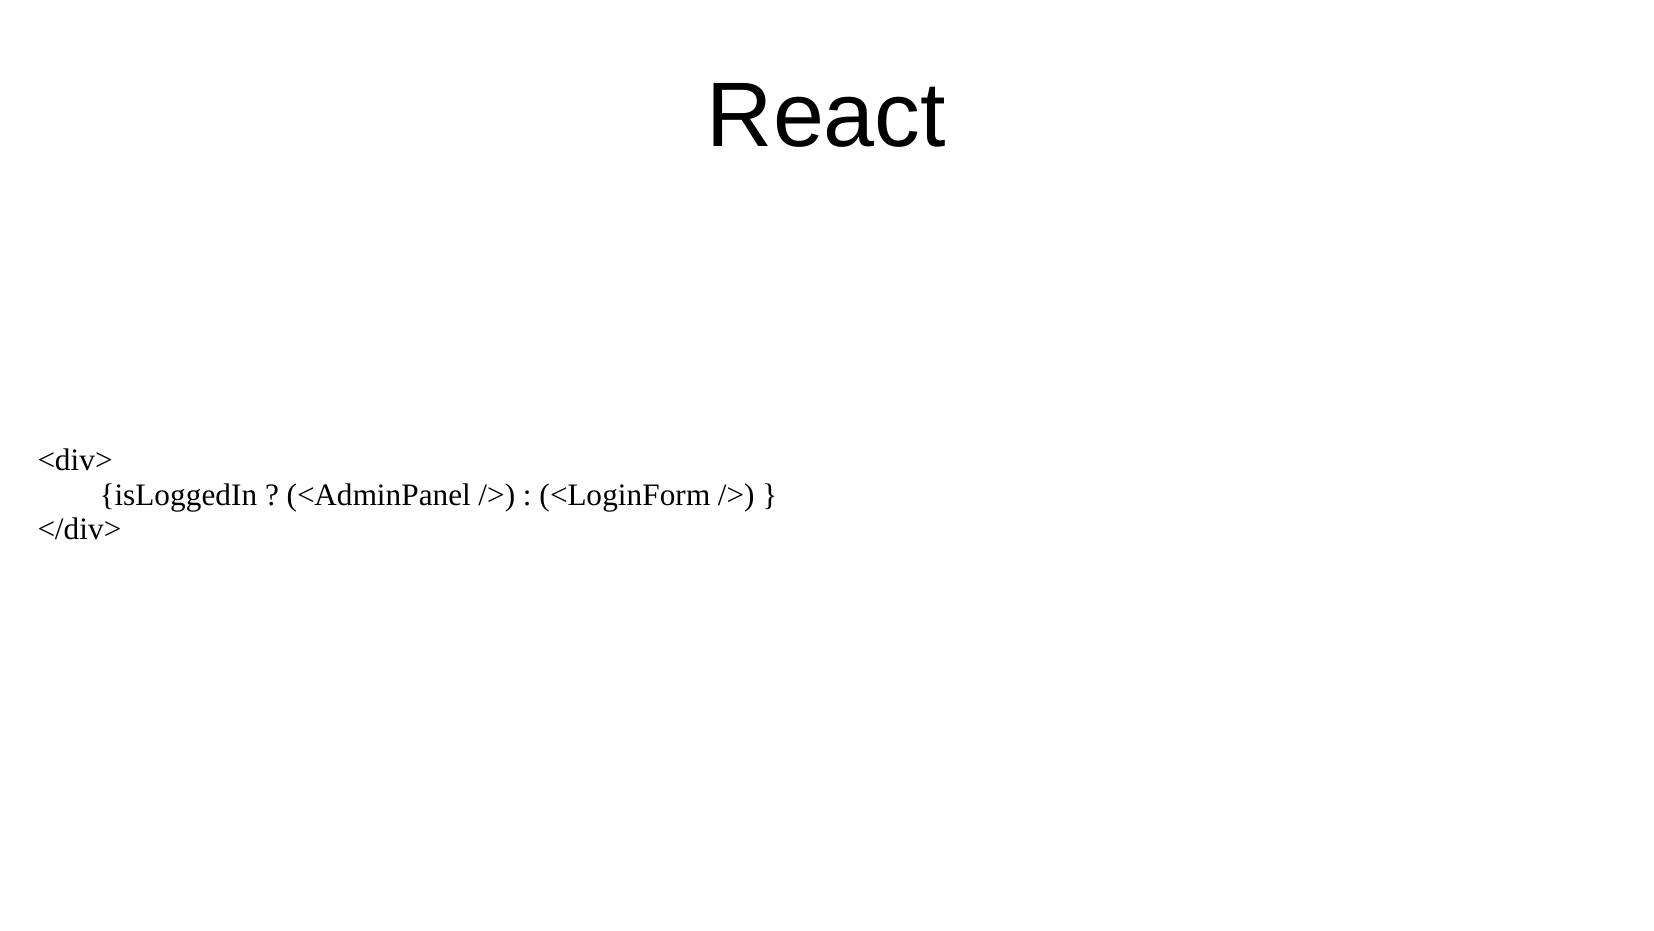

# React
<div>
 {isLoggedIn ? (<AdminPanel />) : (<LoginForm />) }
</div>